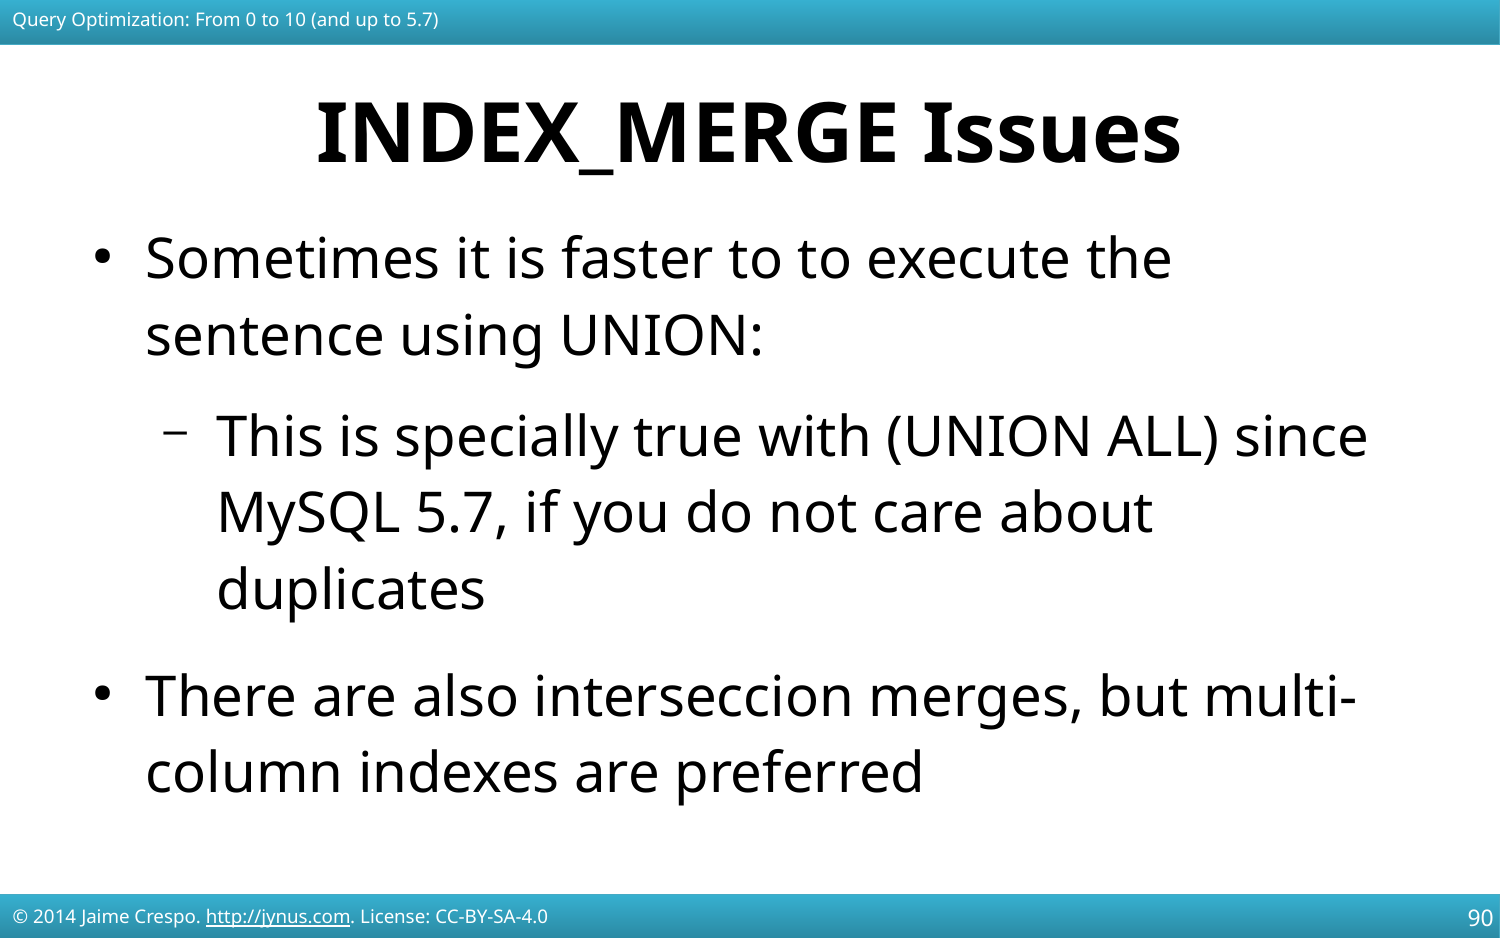

# INDEX_MERGE Issues
Sometimes it is faster to to execute the sentence using UNION:
This is specially true with (UNION ALL) since MySQL 5.7, if you do not care about duplicates
There are also interseccion merges, but multi-column indexes are preferred